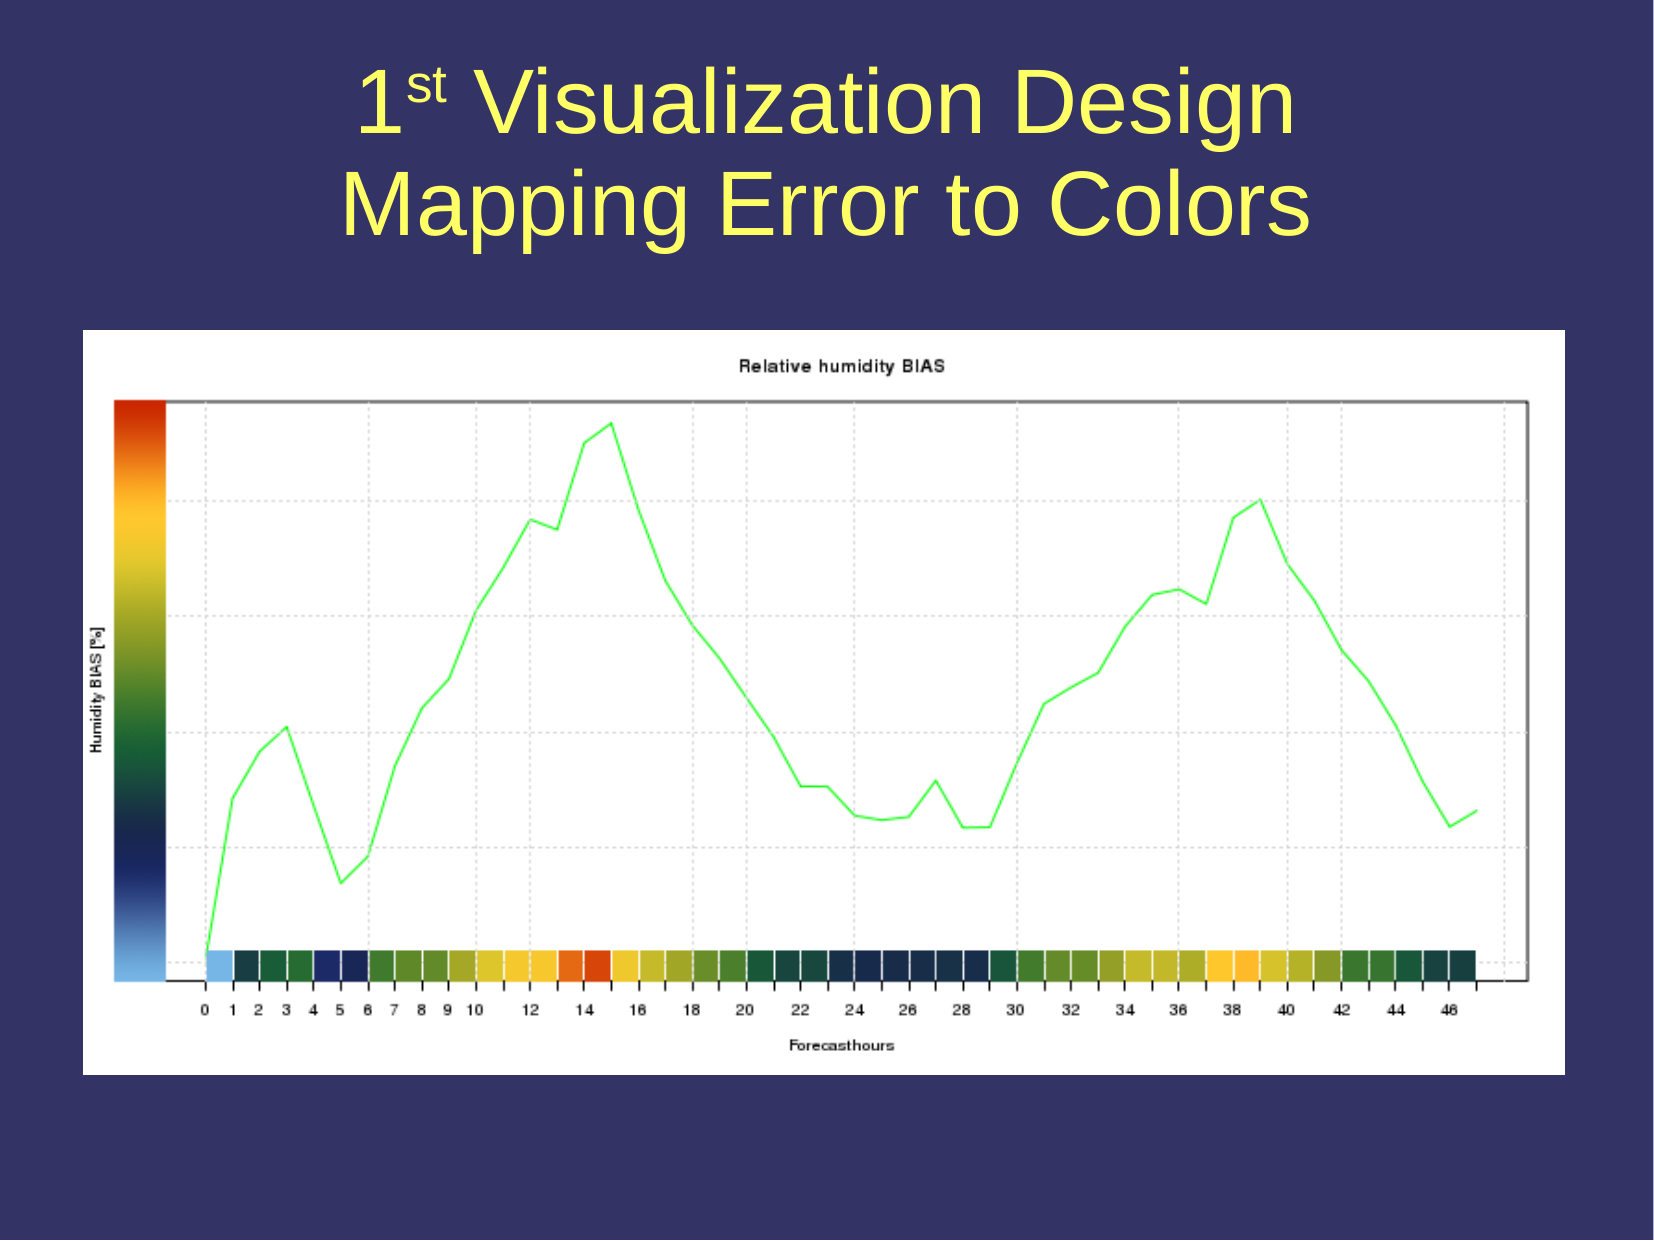

# 1st Visualization Design Mapping Error to Colors